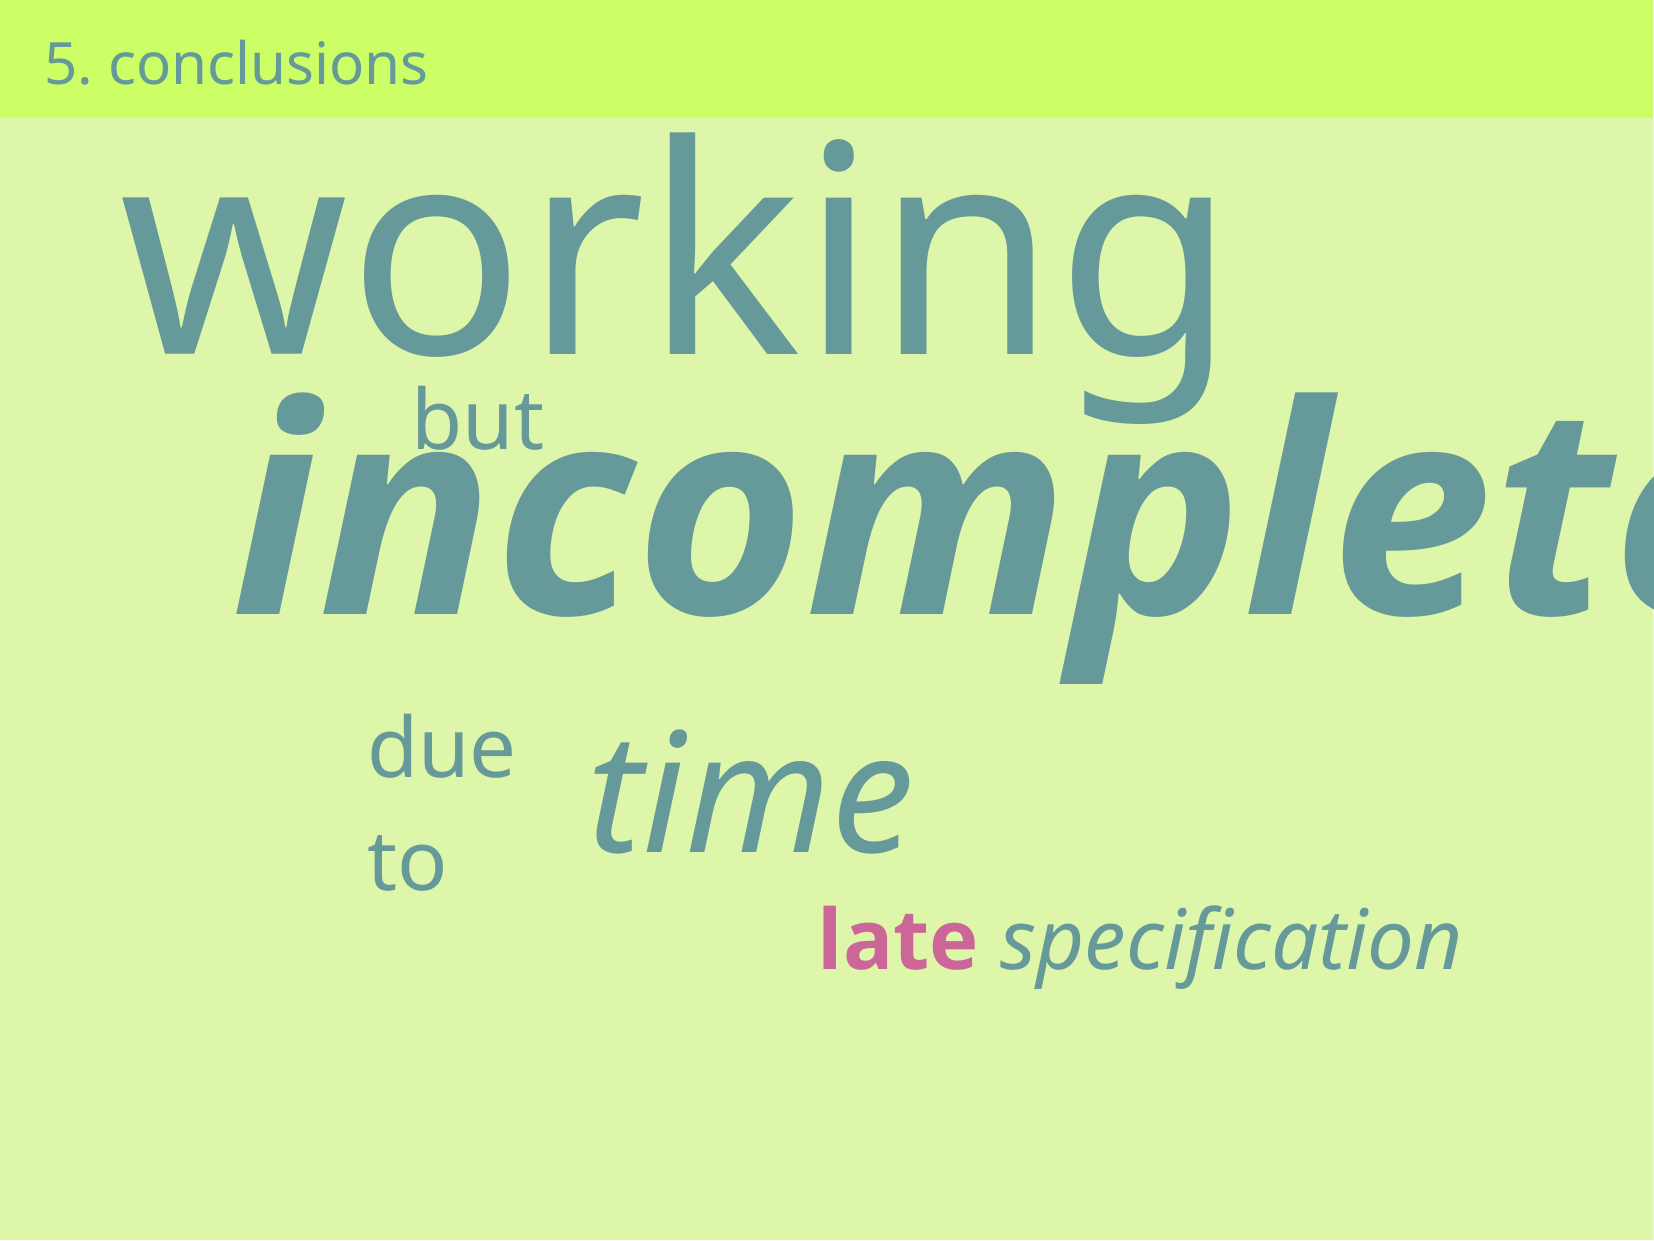

5. conclusions
working
incomplete
but
time
due to
late specification